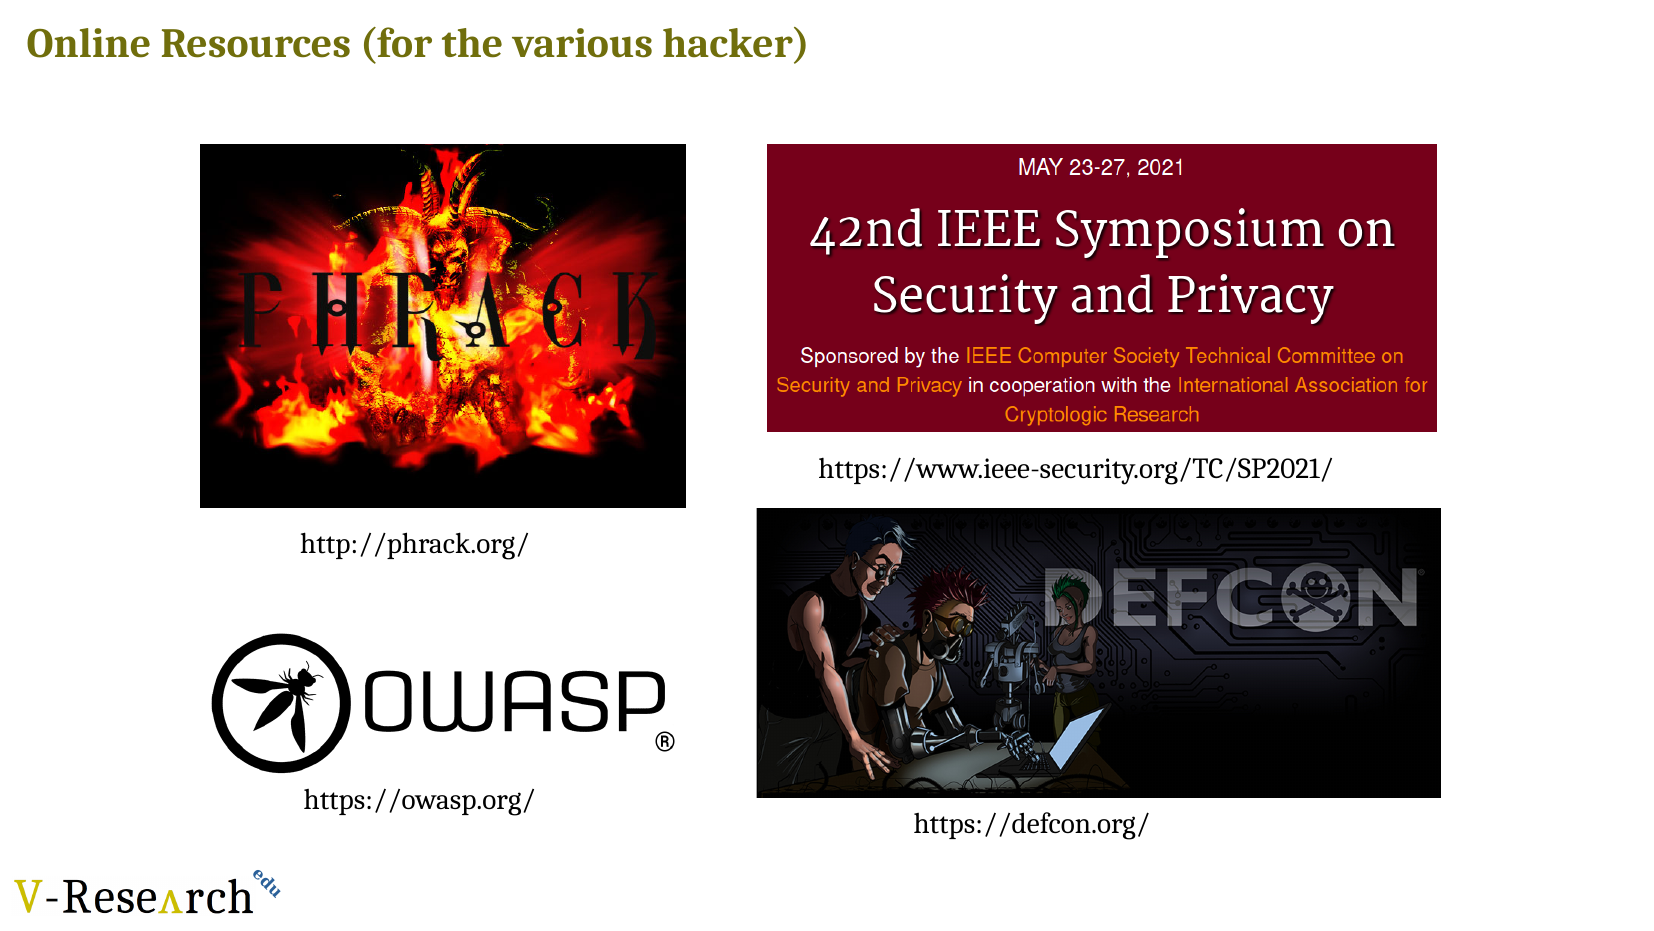

Online Resources (for the various hacker)
https://www.ieee-security.org/TC/SP2021/
http://phrack.org/
https://owasp.org/
https://defcon.org/
edu